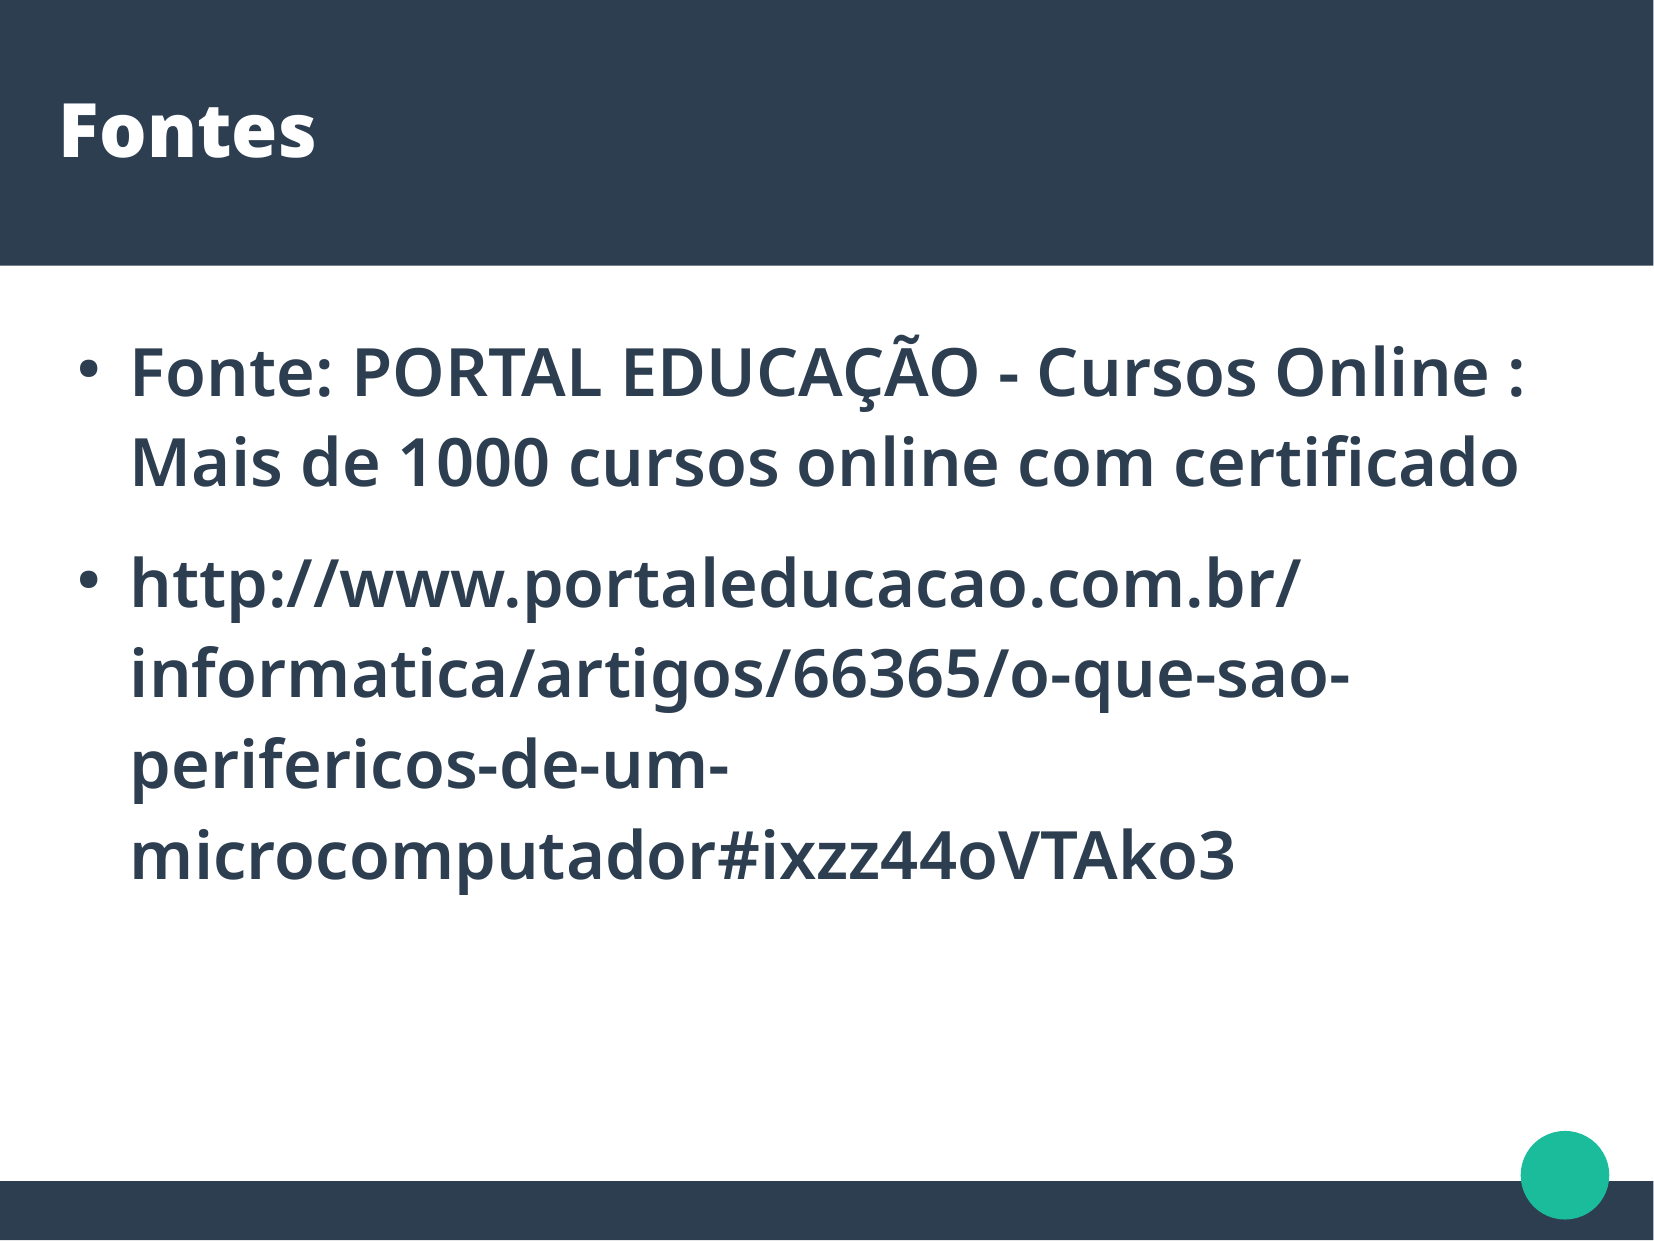

# Fontes
Fonte: PORTAL EDUCAÇÃO - Cursos Online : Mais de 1000 cursos online com certificado
http://www.portaleducacao.com.br/informatica/artigos/66365/o-que-sao-perifericos-de-um-microcomputador#ixzz44oVTAko3